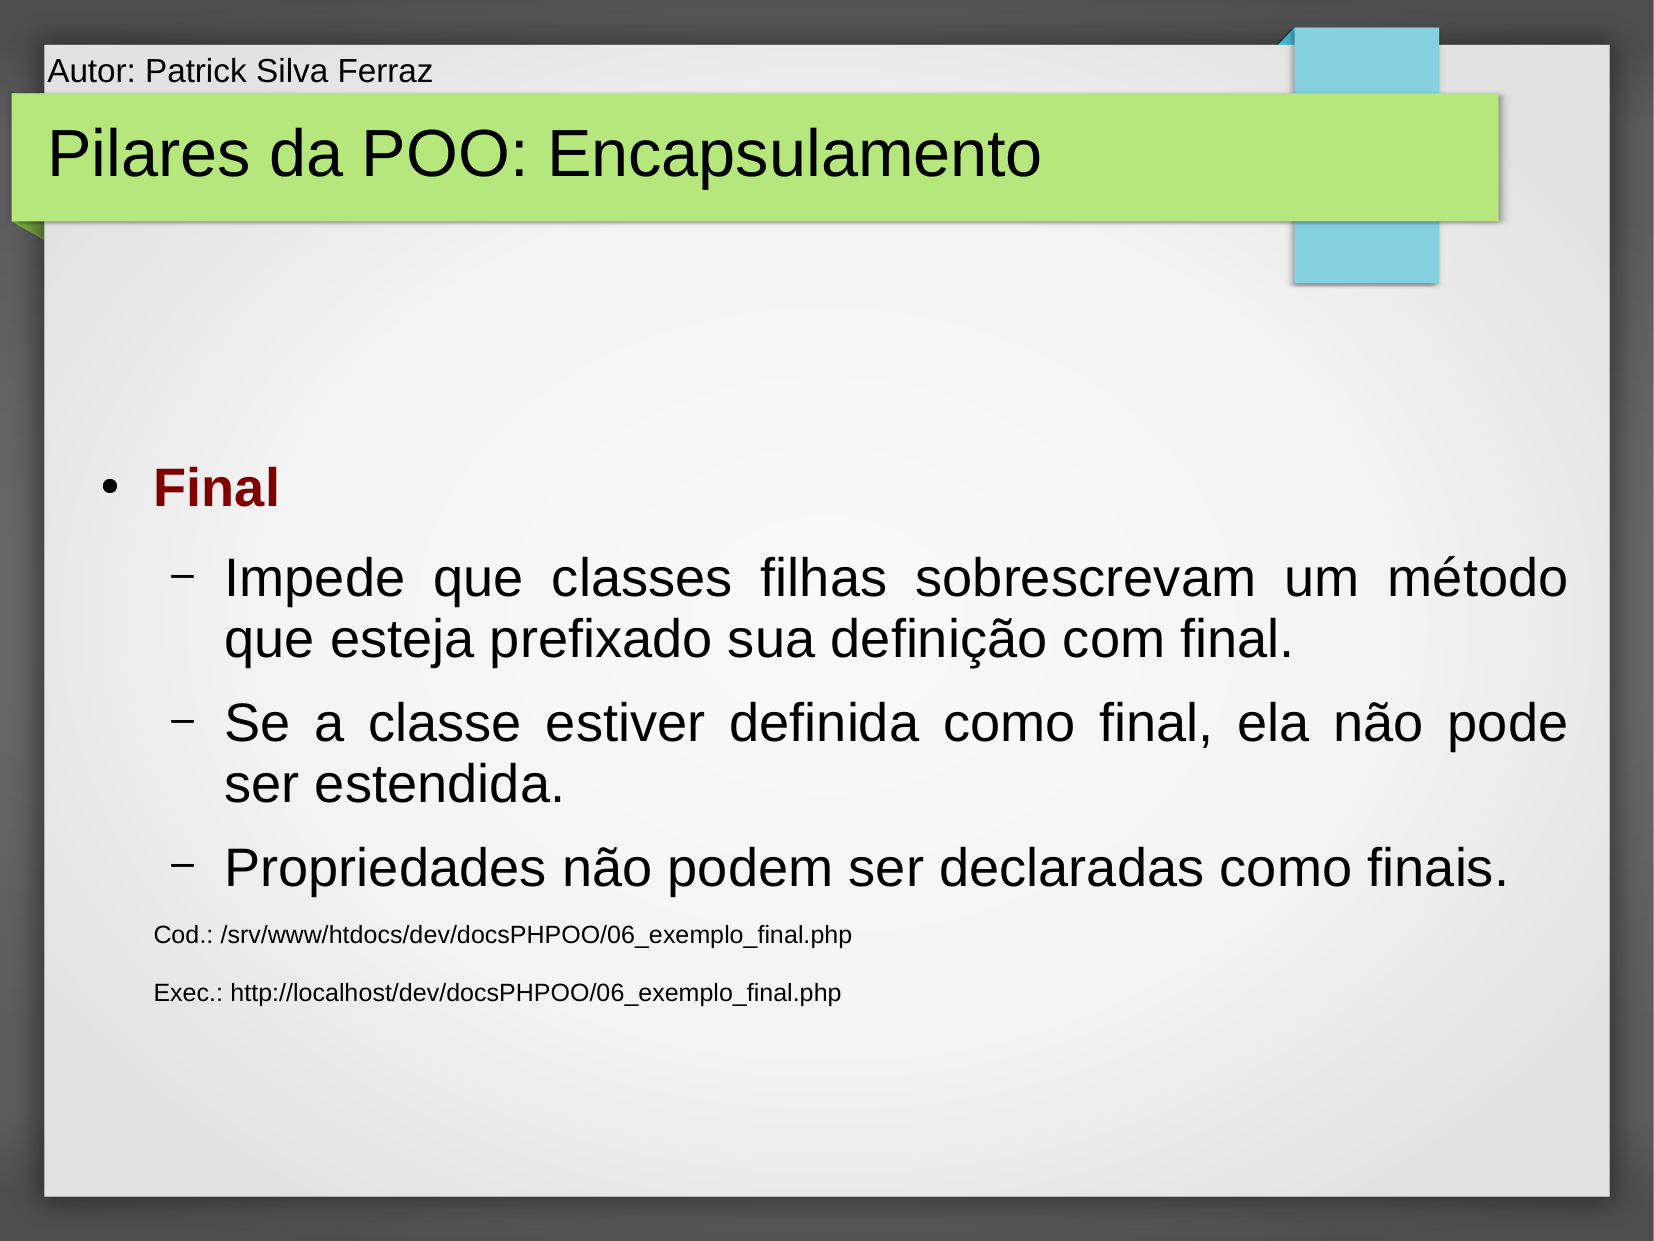

Autor: Patrick Silva Ferraz
# Pilares da POO: Encapsulamento
Final
Impede que classes filhas sobrescrevam um método que esteja prefixado sua definição com final.
Se a classe estiver definida como final, ela não pode ser estendida.
Propriedades não podem ser declaradas como finais.
Cod.: /srv/www/htdocs/dev/docsPHPOO/06_exemplo_final.php
Exec.: http://localhost/dev/docsPHPOO/06_exemplo_final.php